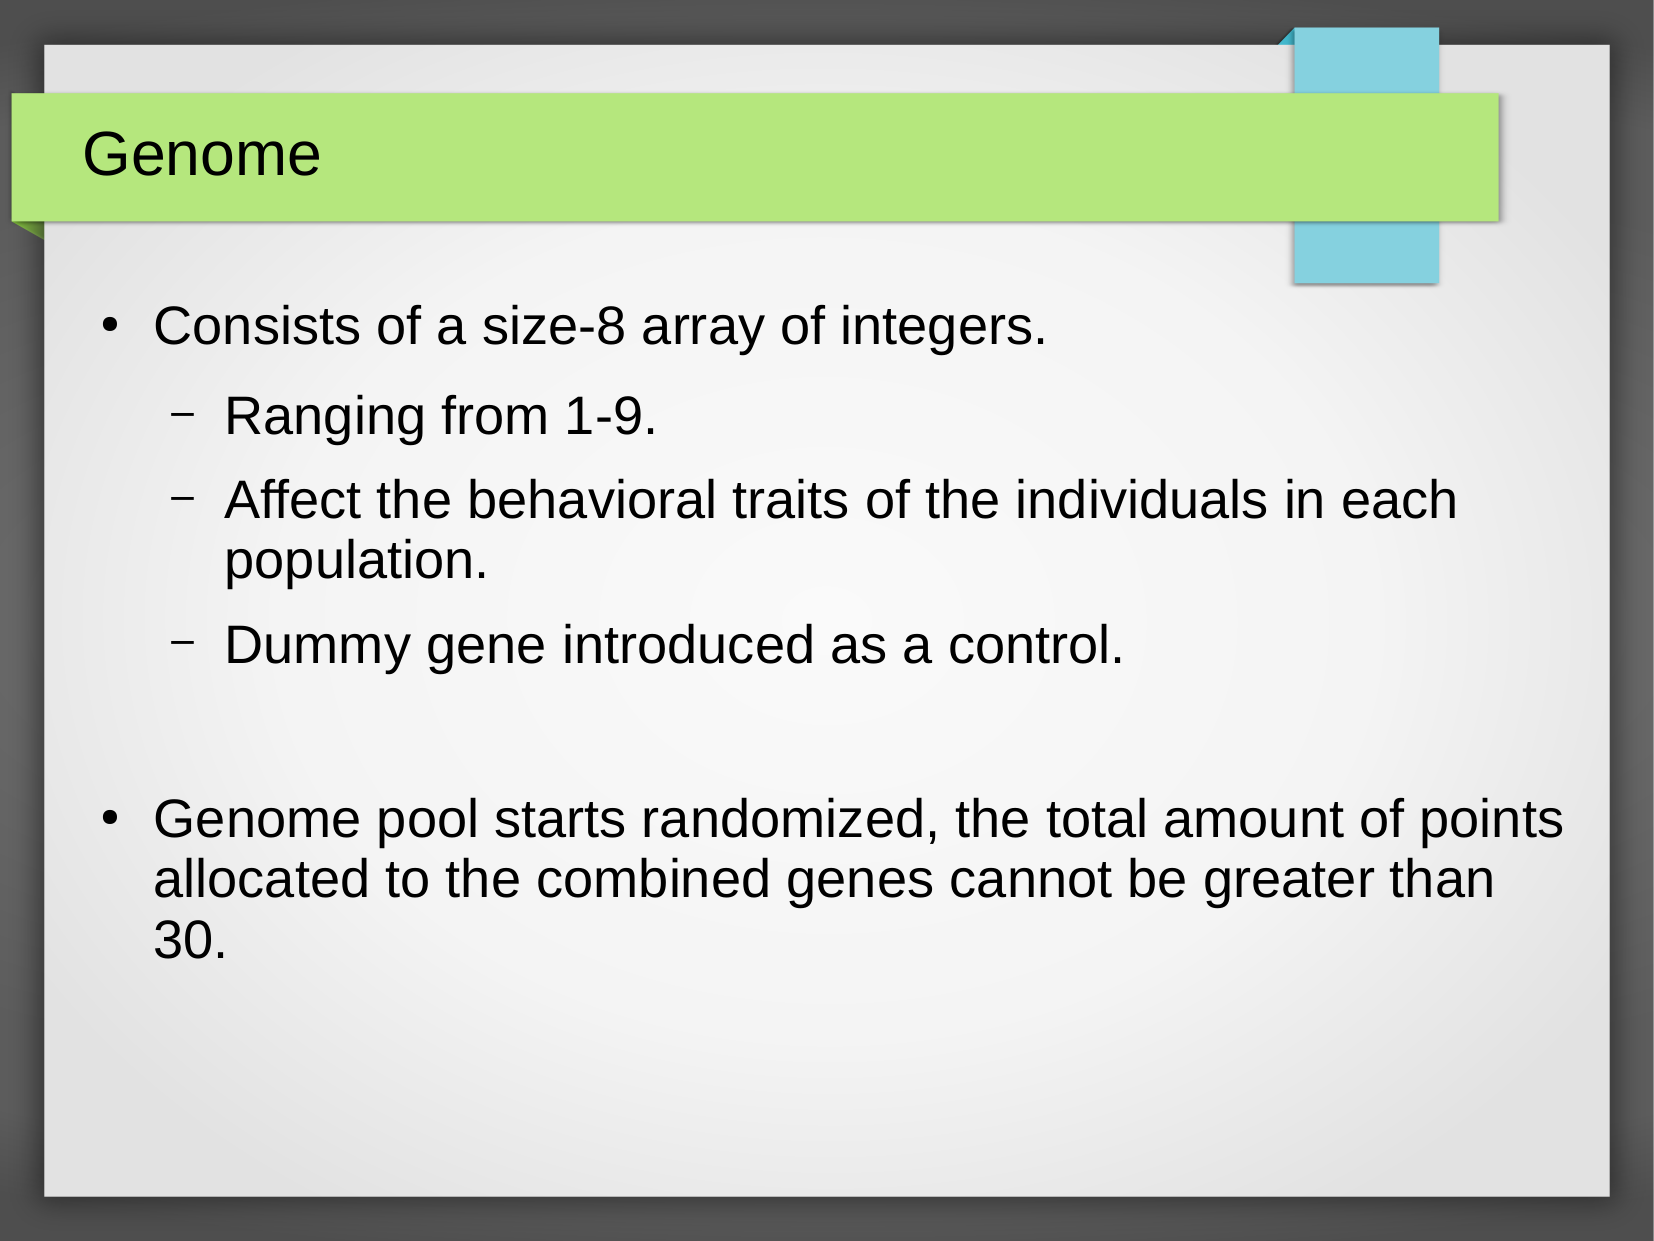

# Genome
Consists of a size-8 array of integers.
Ranging from 1-9.
Affect the behavioral traits of the individuals in each population.
Dummy gene introduced as a control.
Genome pool starts randomized, the total amount of points allocated to the combined genes cannot be greater than 30.